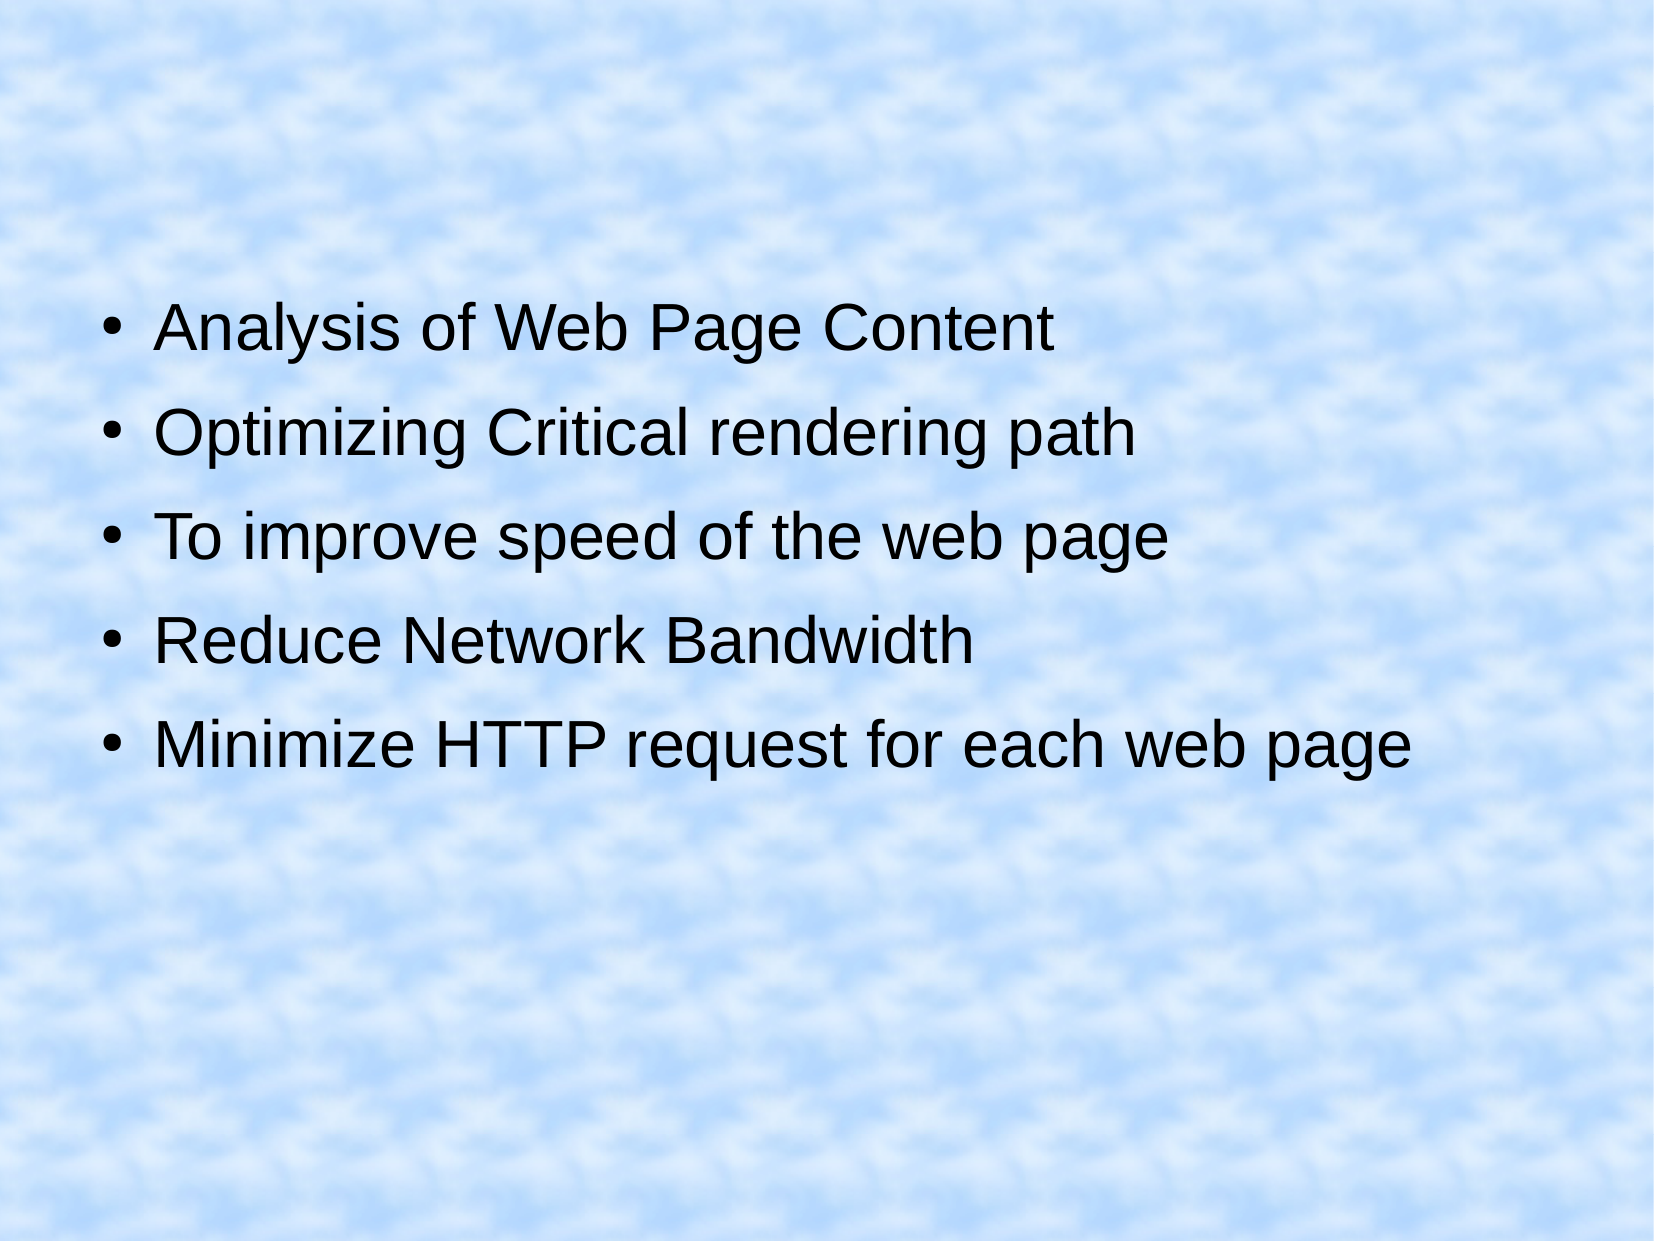

#
Analysis of Web Page Content
Optimizing Critical rendering path
To improve speed of the web page
Reduce Network Bandwidth
Minimize HTTP request for each web page